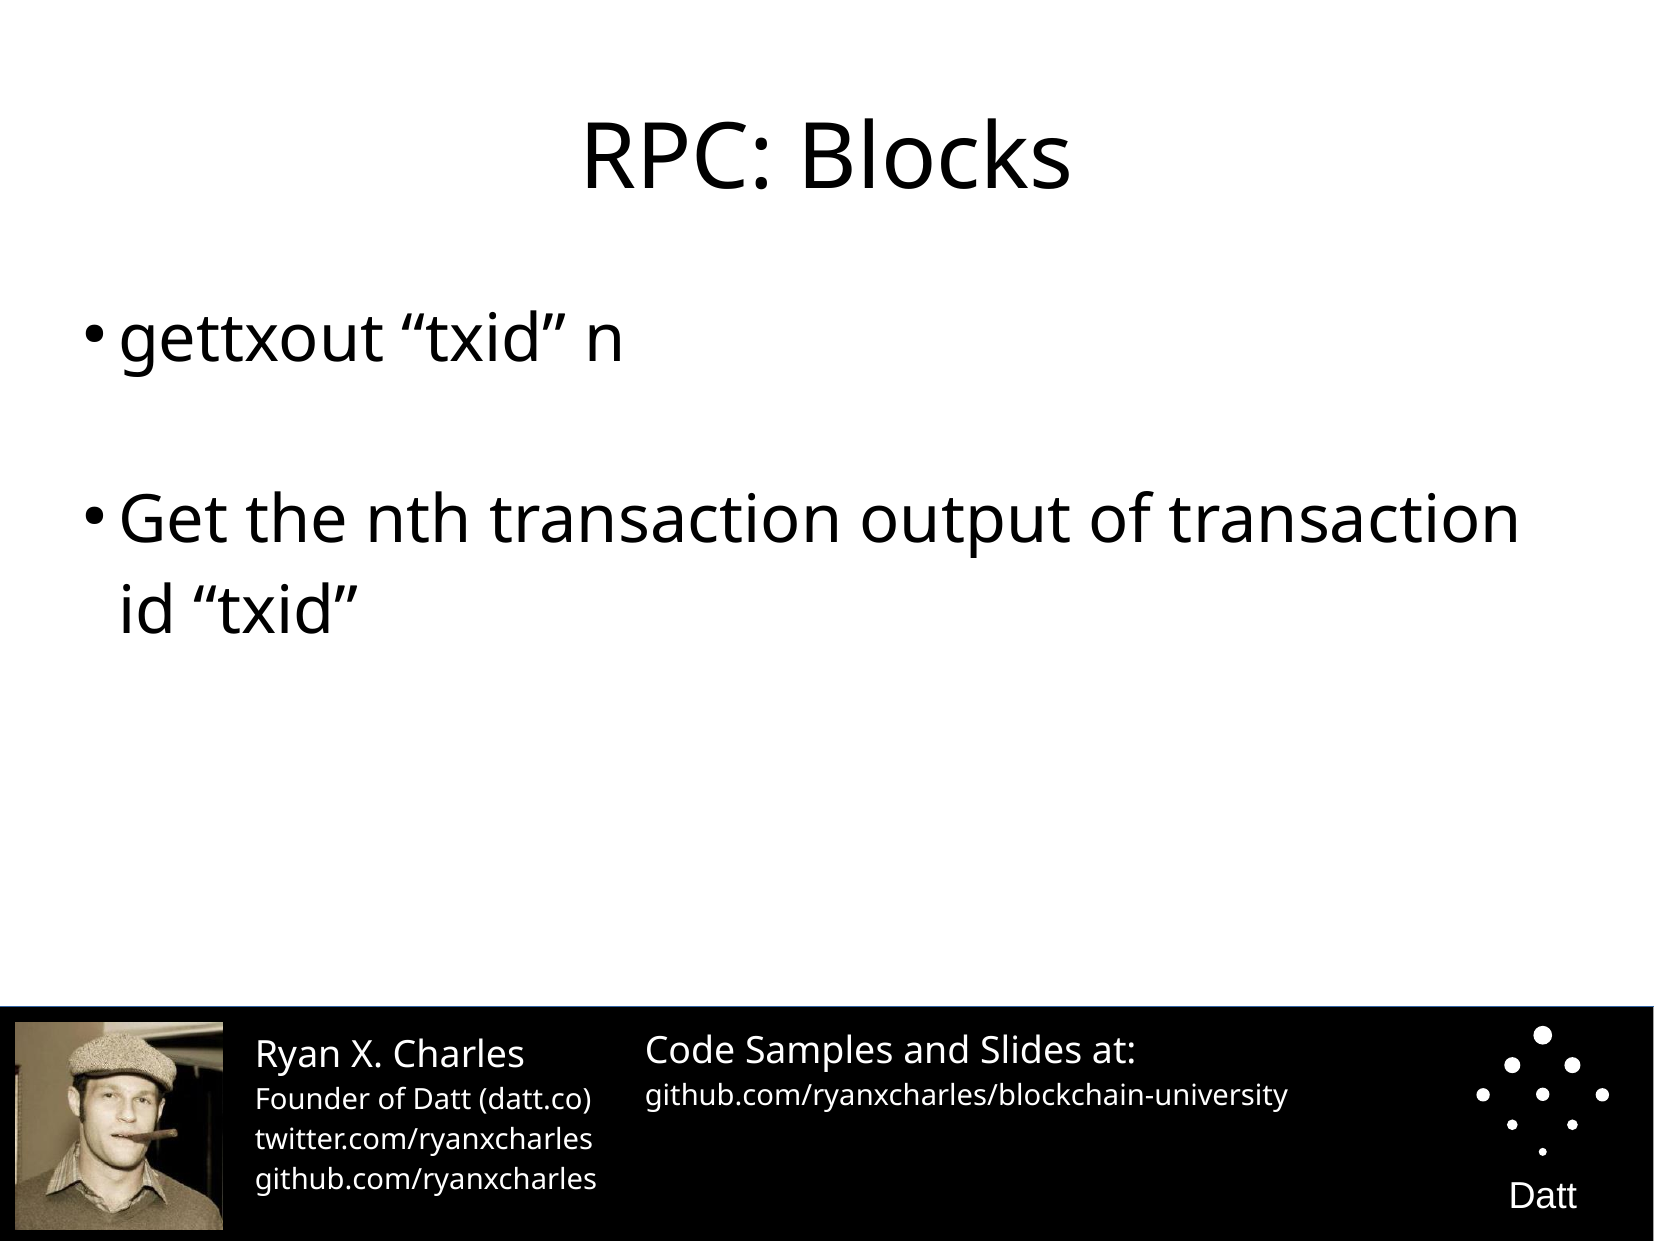

# RPC: Blocks
gettxout “txid” n
Get the nth transaction output of transaction id “txid”
Code Samples and Slides at:
github.com/ryanxcharles/blockchain-university
Ryan X. Charles
Founder of Datt (datt.co)
twitter.com/ryanxcharles
github.com/ryanxcharles
Datt